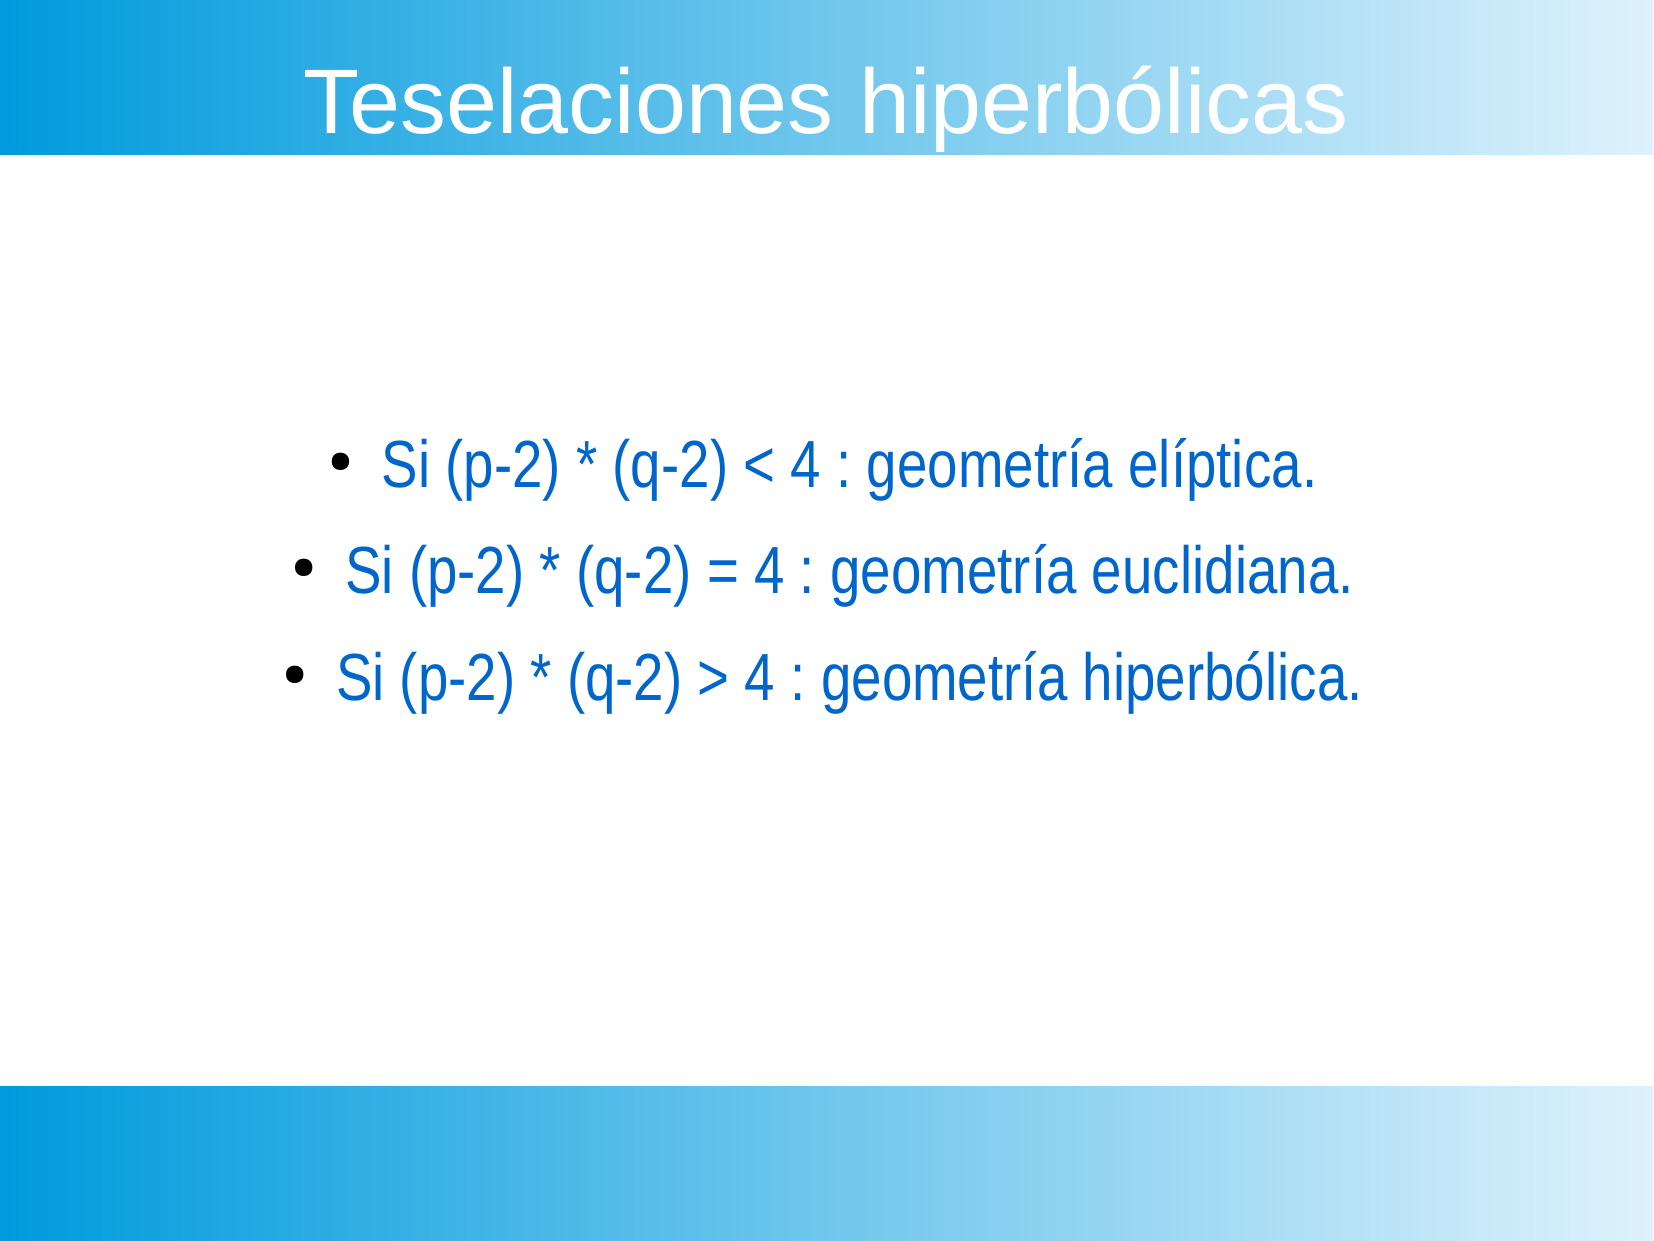

# Teselaciones hiperbólicas
Si (p-2) * (q-2) < 4 : geometría elíptica.
Si (p-2) * (q-2) = 4 : geometría euclidiana.
Si (p-2) * (q-2) > 4 : geometría hiperbólica.